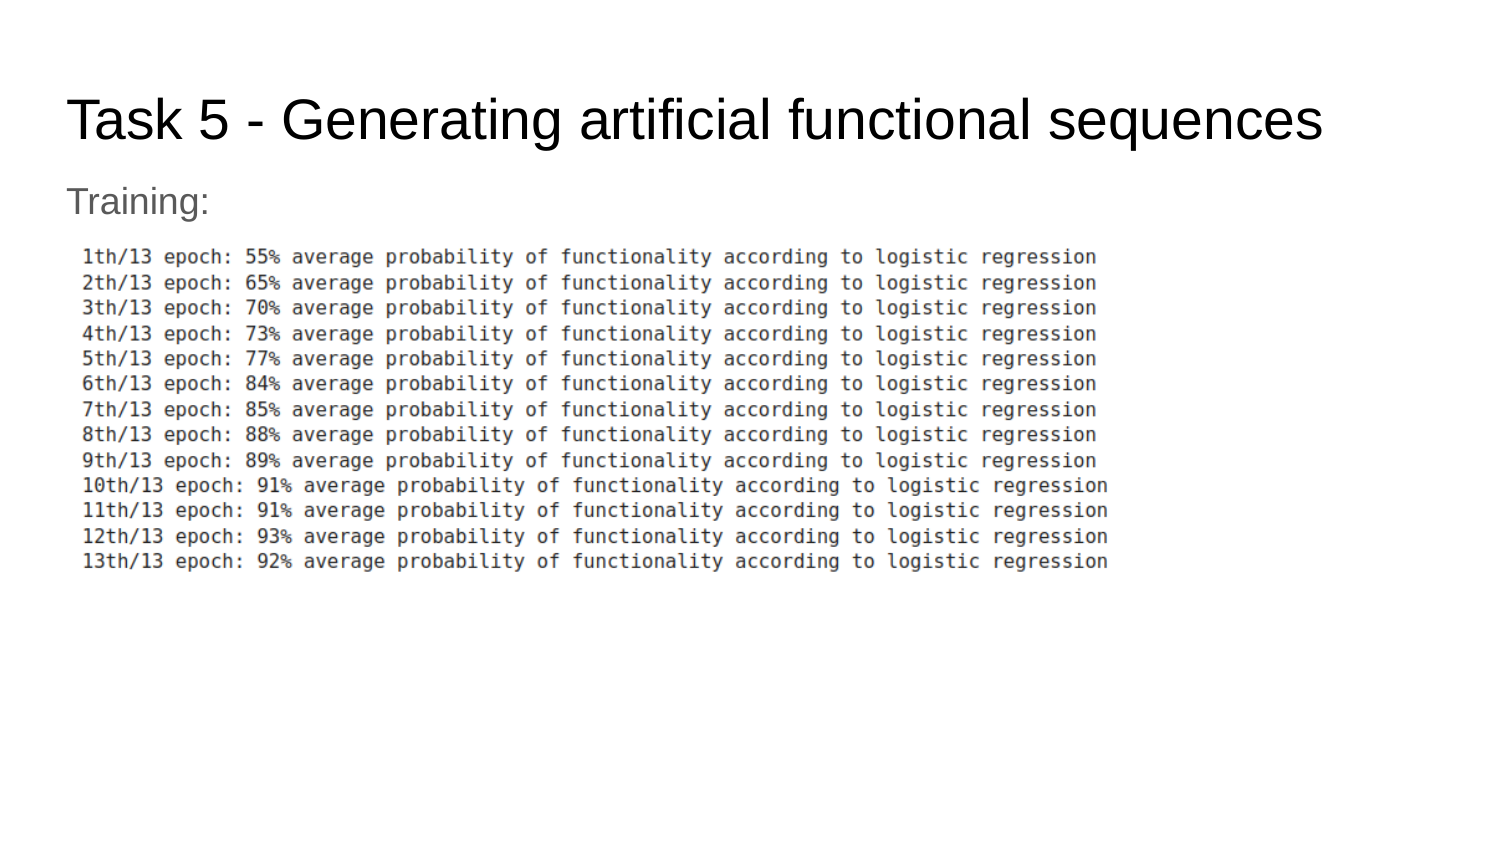

# Task 5 - Generating artificial functional sequences
Training: